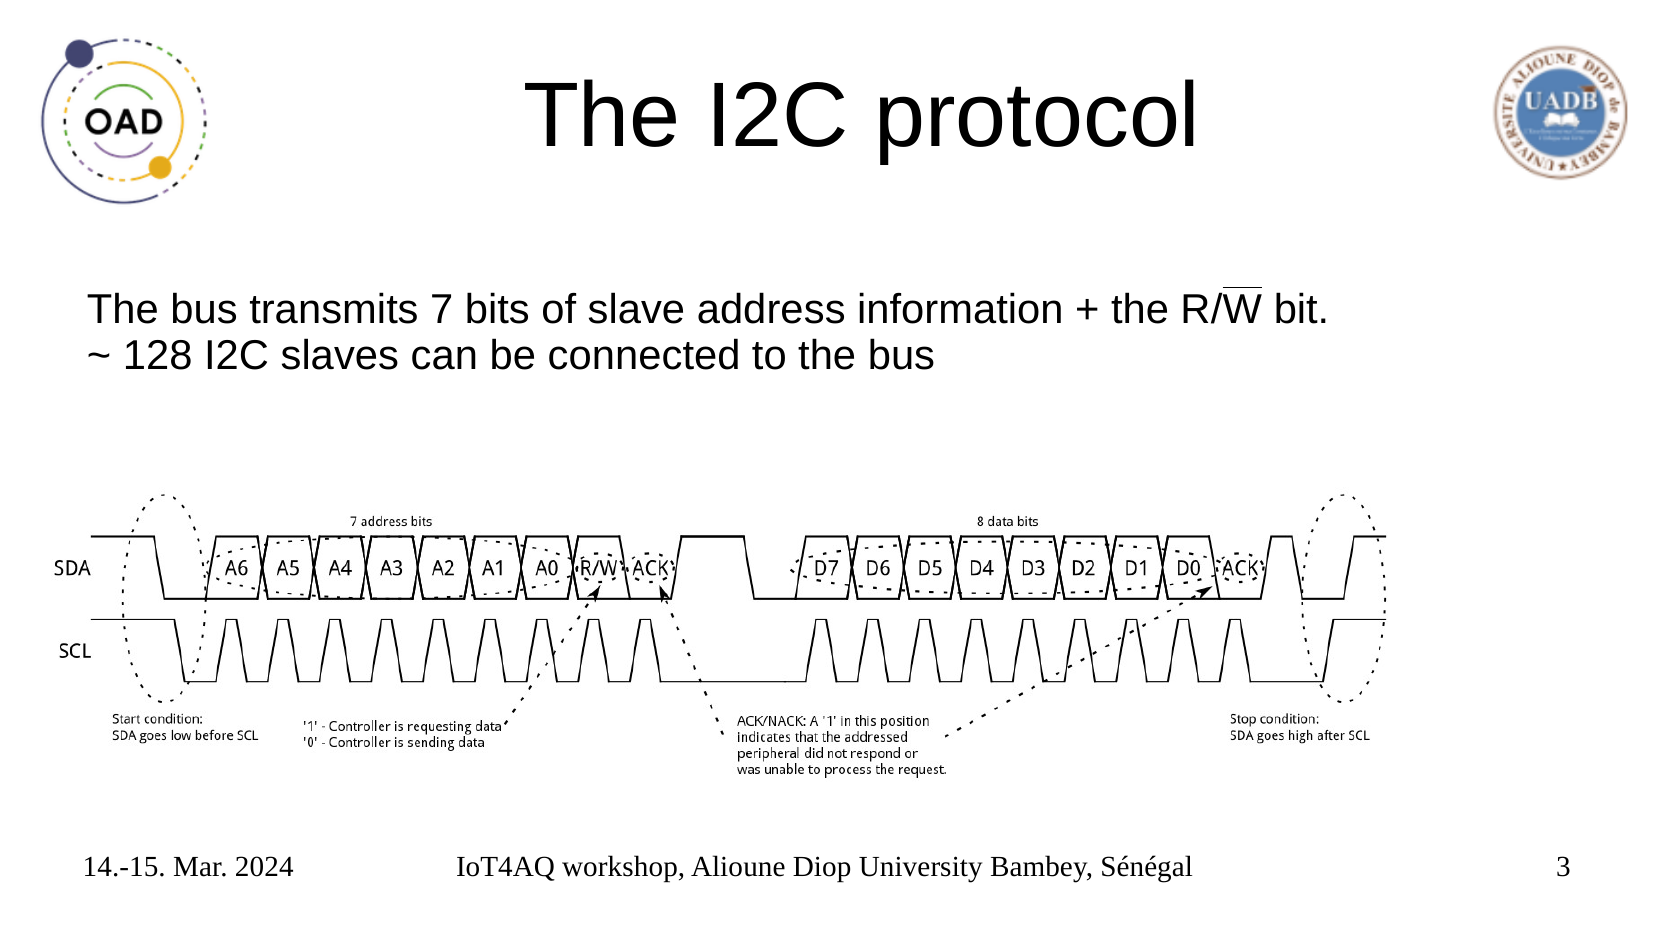

# The I2C protocol
The bus transmits 7 bits of slave address information + the R/W bit.
~ 128 I2C slaves can be connected to the bus
14.-15. Mar. 2024
IoT4AQ workshop, Alioune Diop University Bambey, Sénégal
3